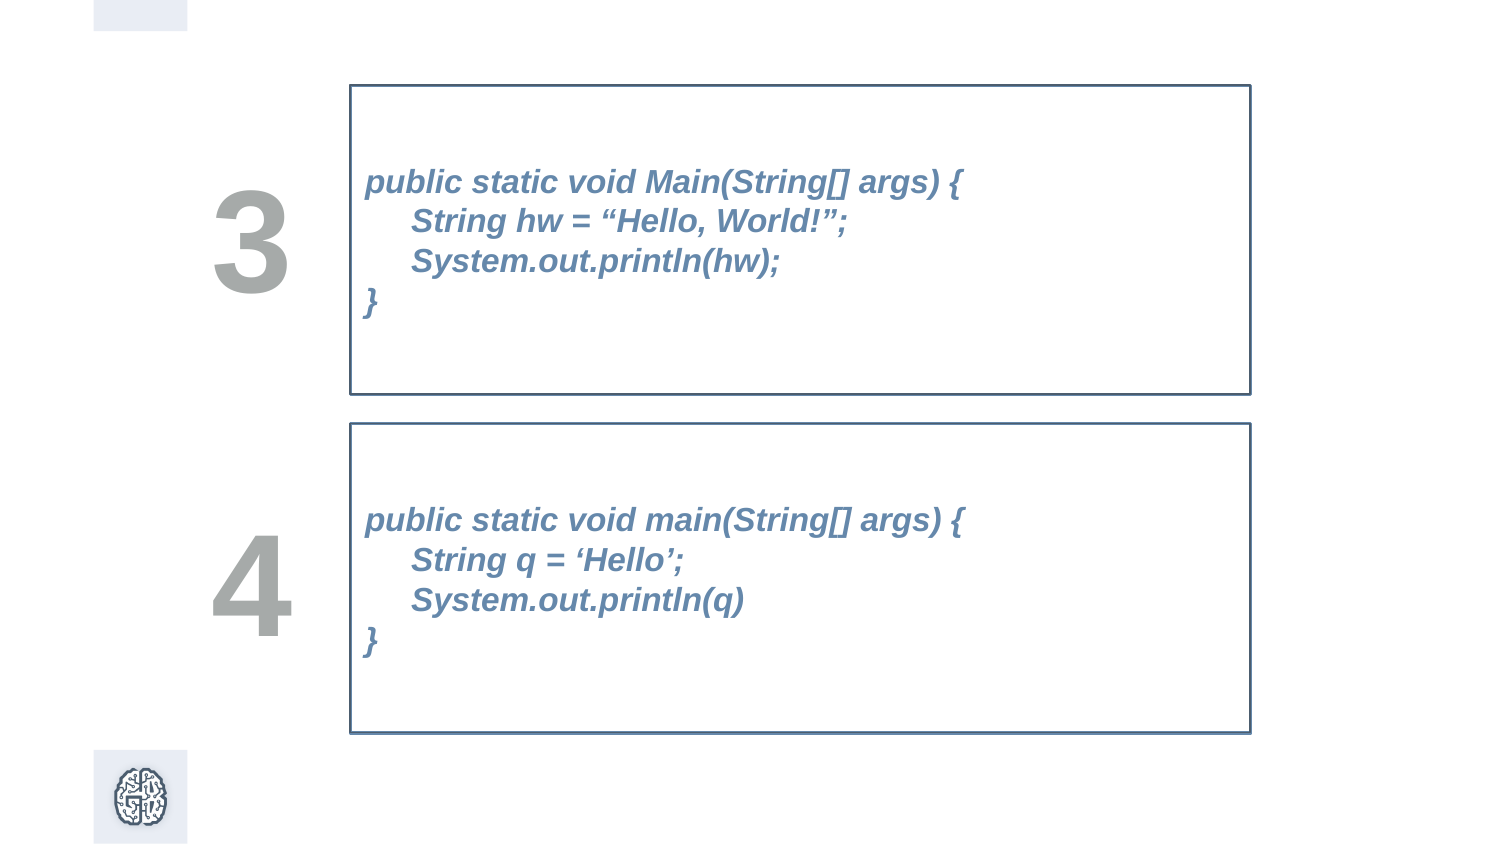

3
public static void Main(String[] args) {
 String hw = “Hello, World!”;
 System.out.println(hw);
}
public static void main(String[] args) {
 String q = ‘Hello’;
 System.out.println(q)
}
4